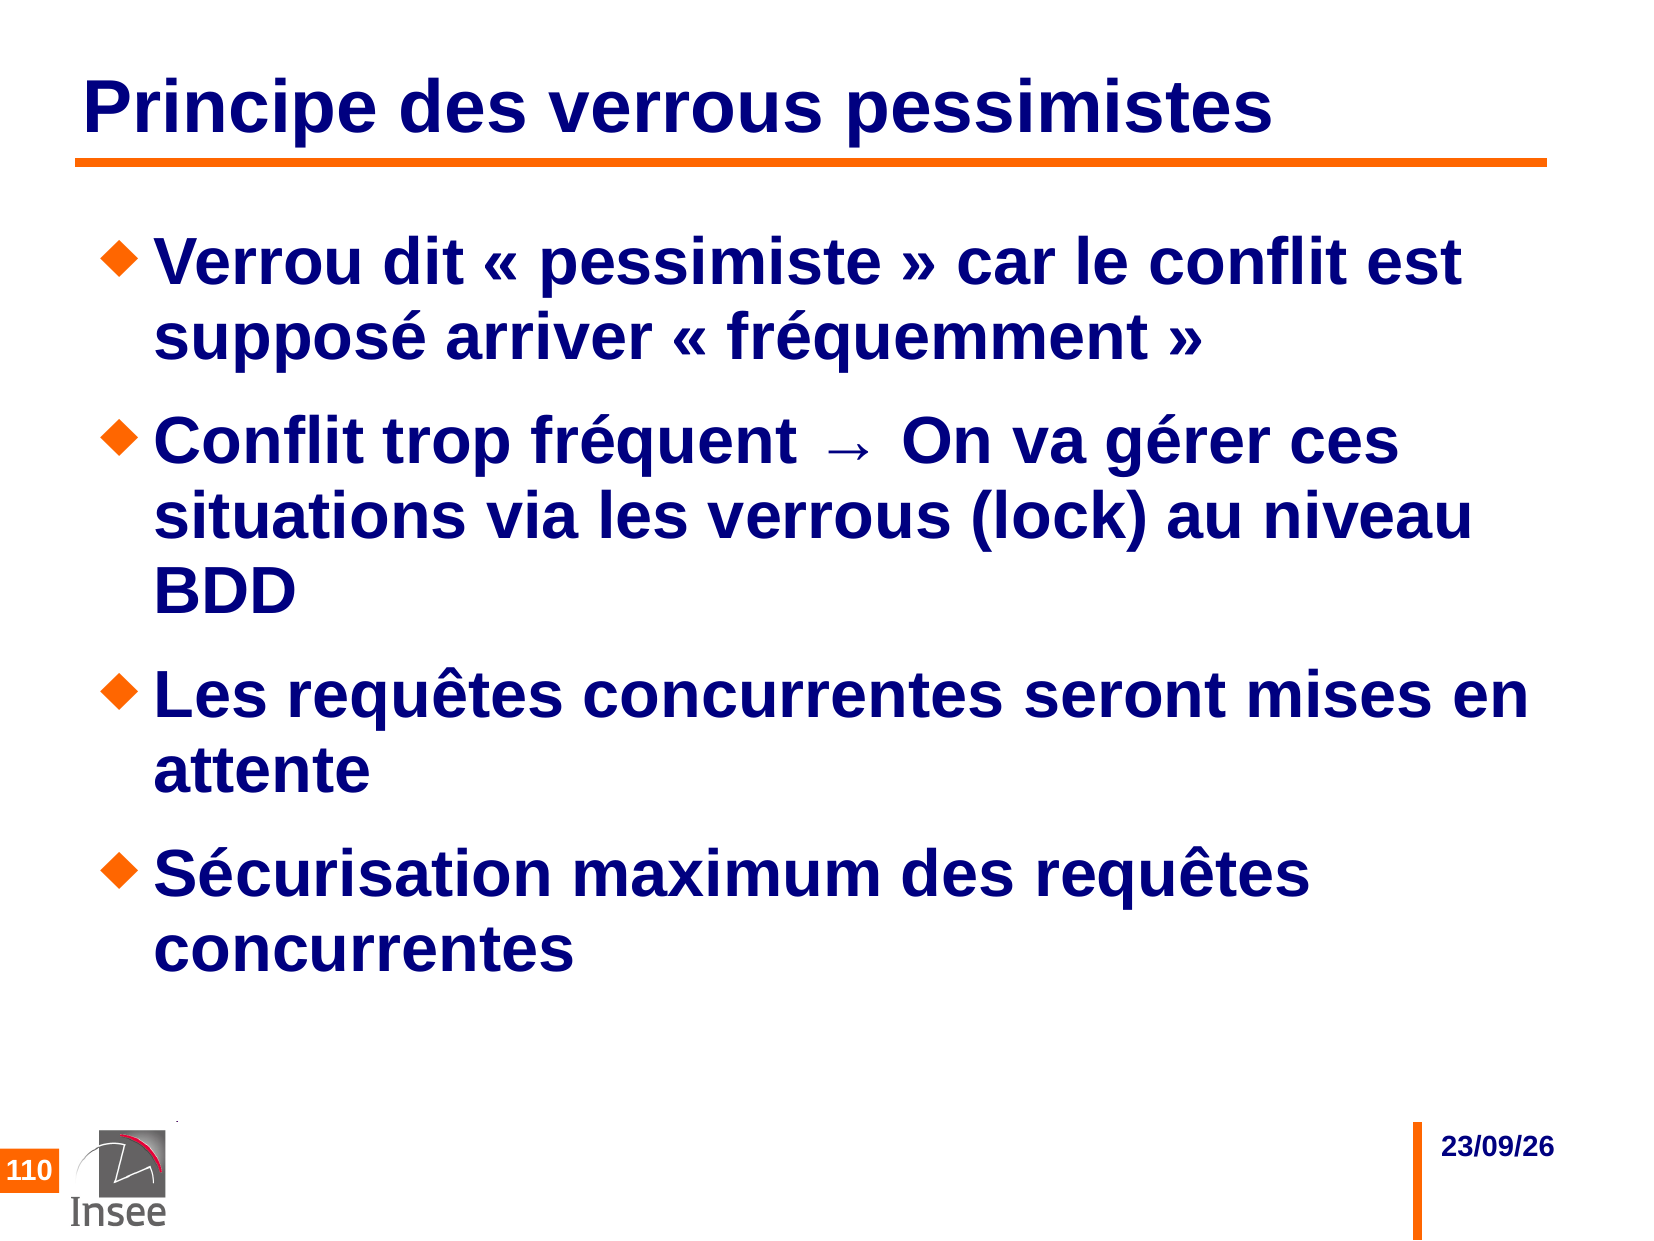

# Principe des verrous pessimistes
Verrou dit « pessimiste » car le conflit est supposé arriver « fréquemment »
Conflit trop fréquent → On va gérer ces situations via les verrous (lock) au niveau BDD
Les requêtes concurrentes seront mises en attente
Sécurisation maximum des requêtes concurrentes
110